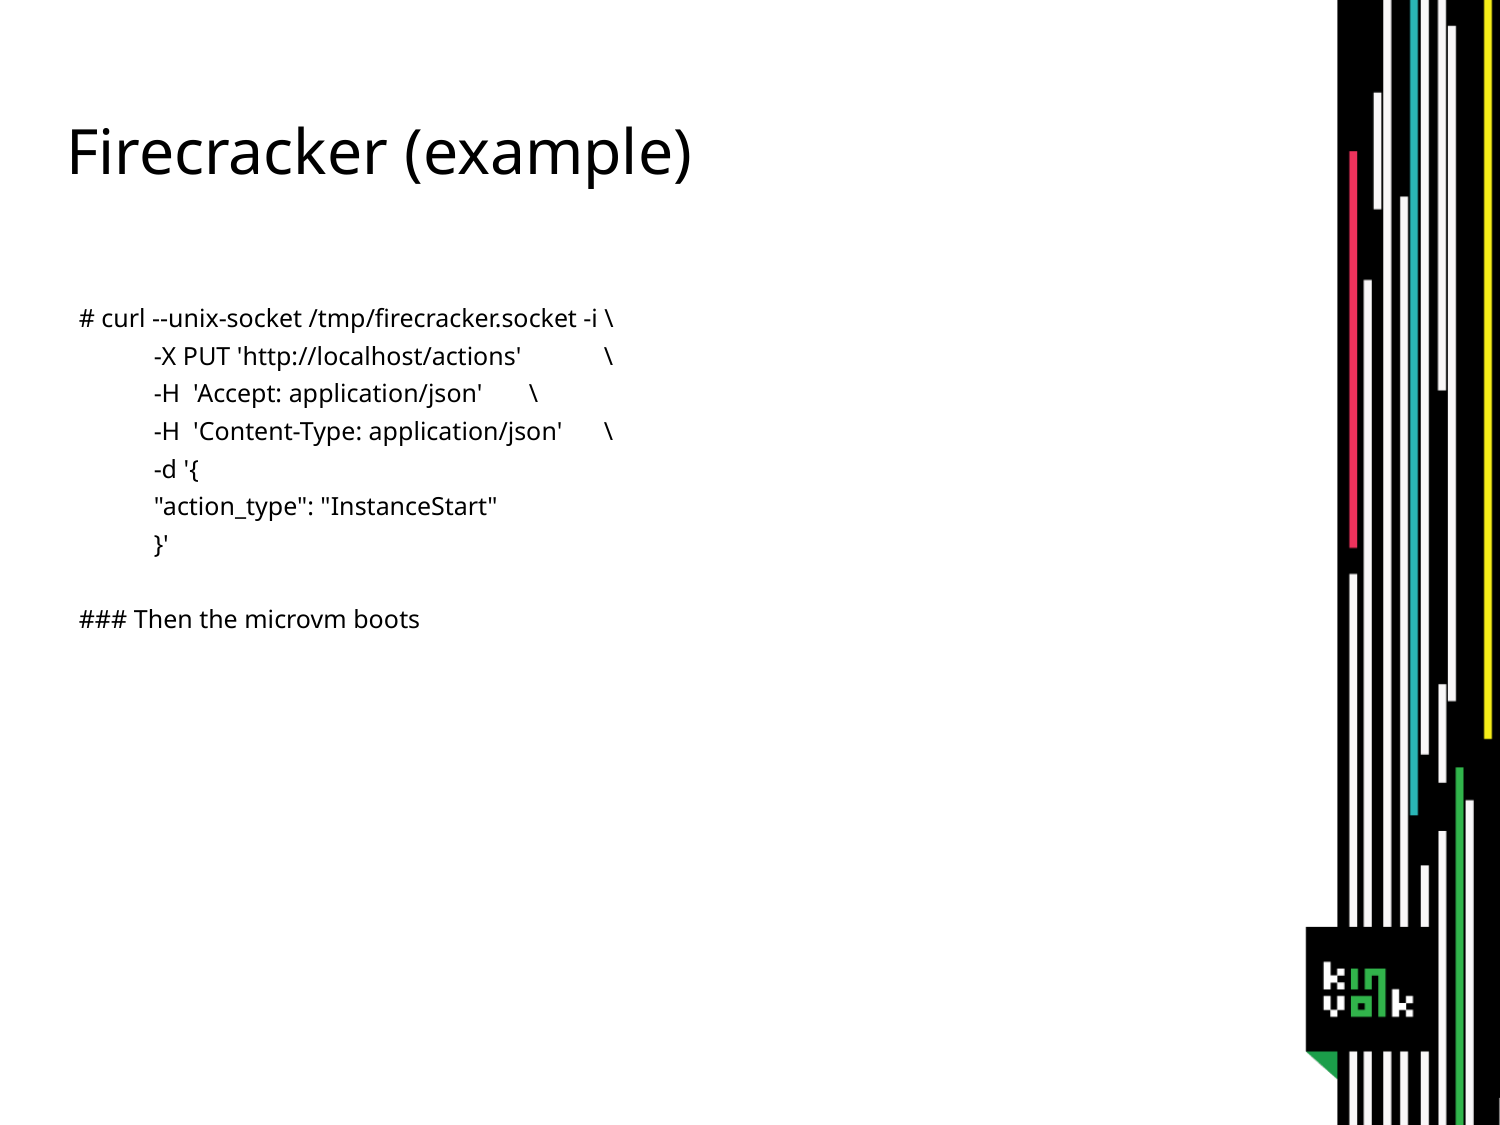

# Firecracker (example)
# curl --unix-socket /tmp/firecracker.socket -i \
	-X PUT 'http://localhost/actions' 	\
	-H 'Accept: application/json' 	\
	-H 'Content-Type: application/json'	\
	-d '{
 	"action_type": "InstanceStart"
 	}'
### Then the microvm boots